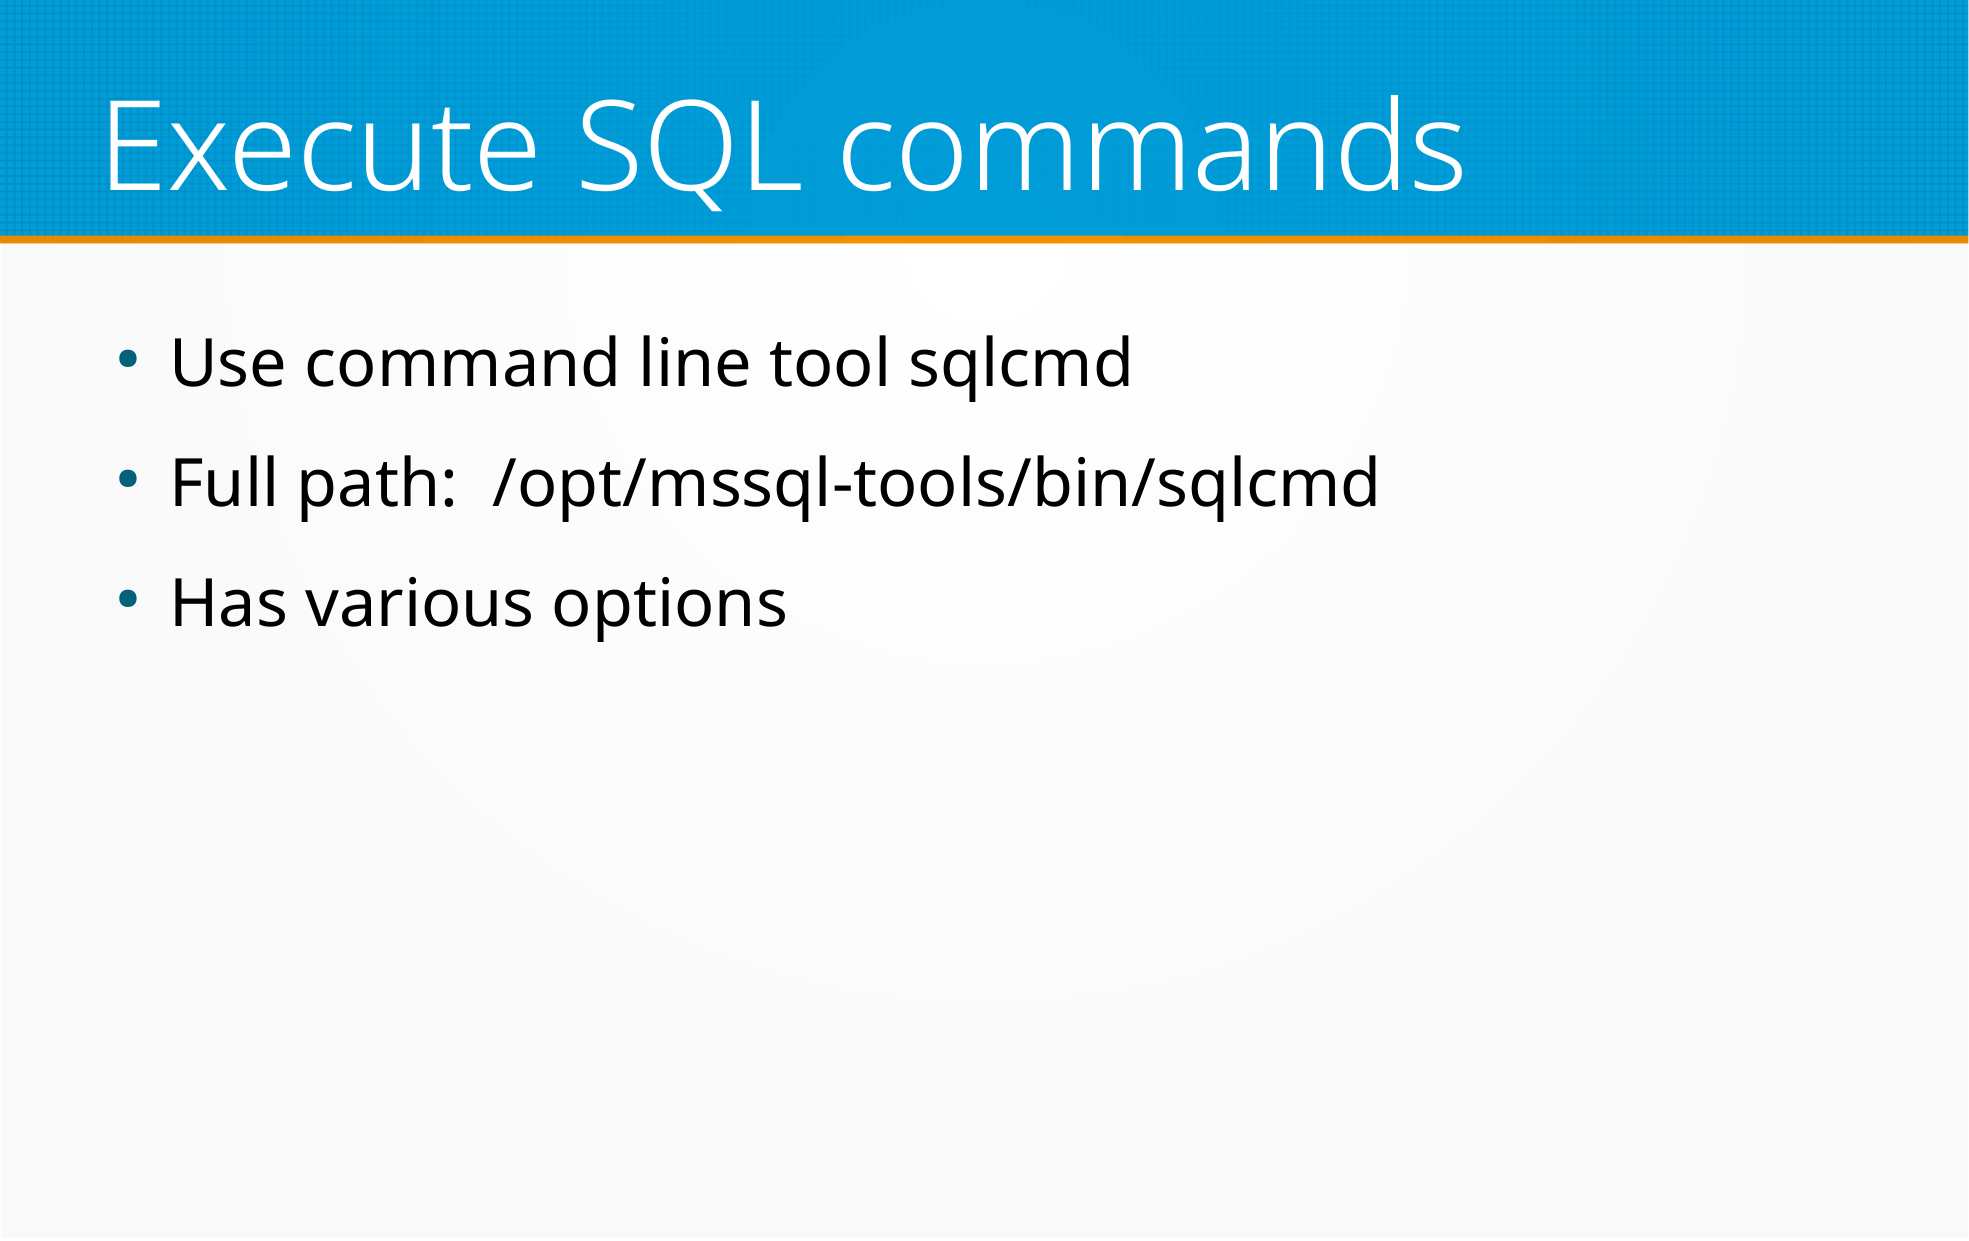

# Execute SQL commands
Use command line tool sqlcmd
Full path: /opt/mssql-tools/bin/sqlcmd
Has various options